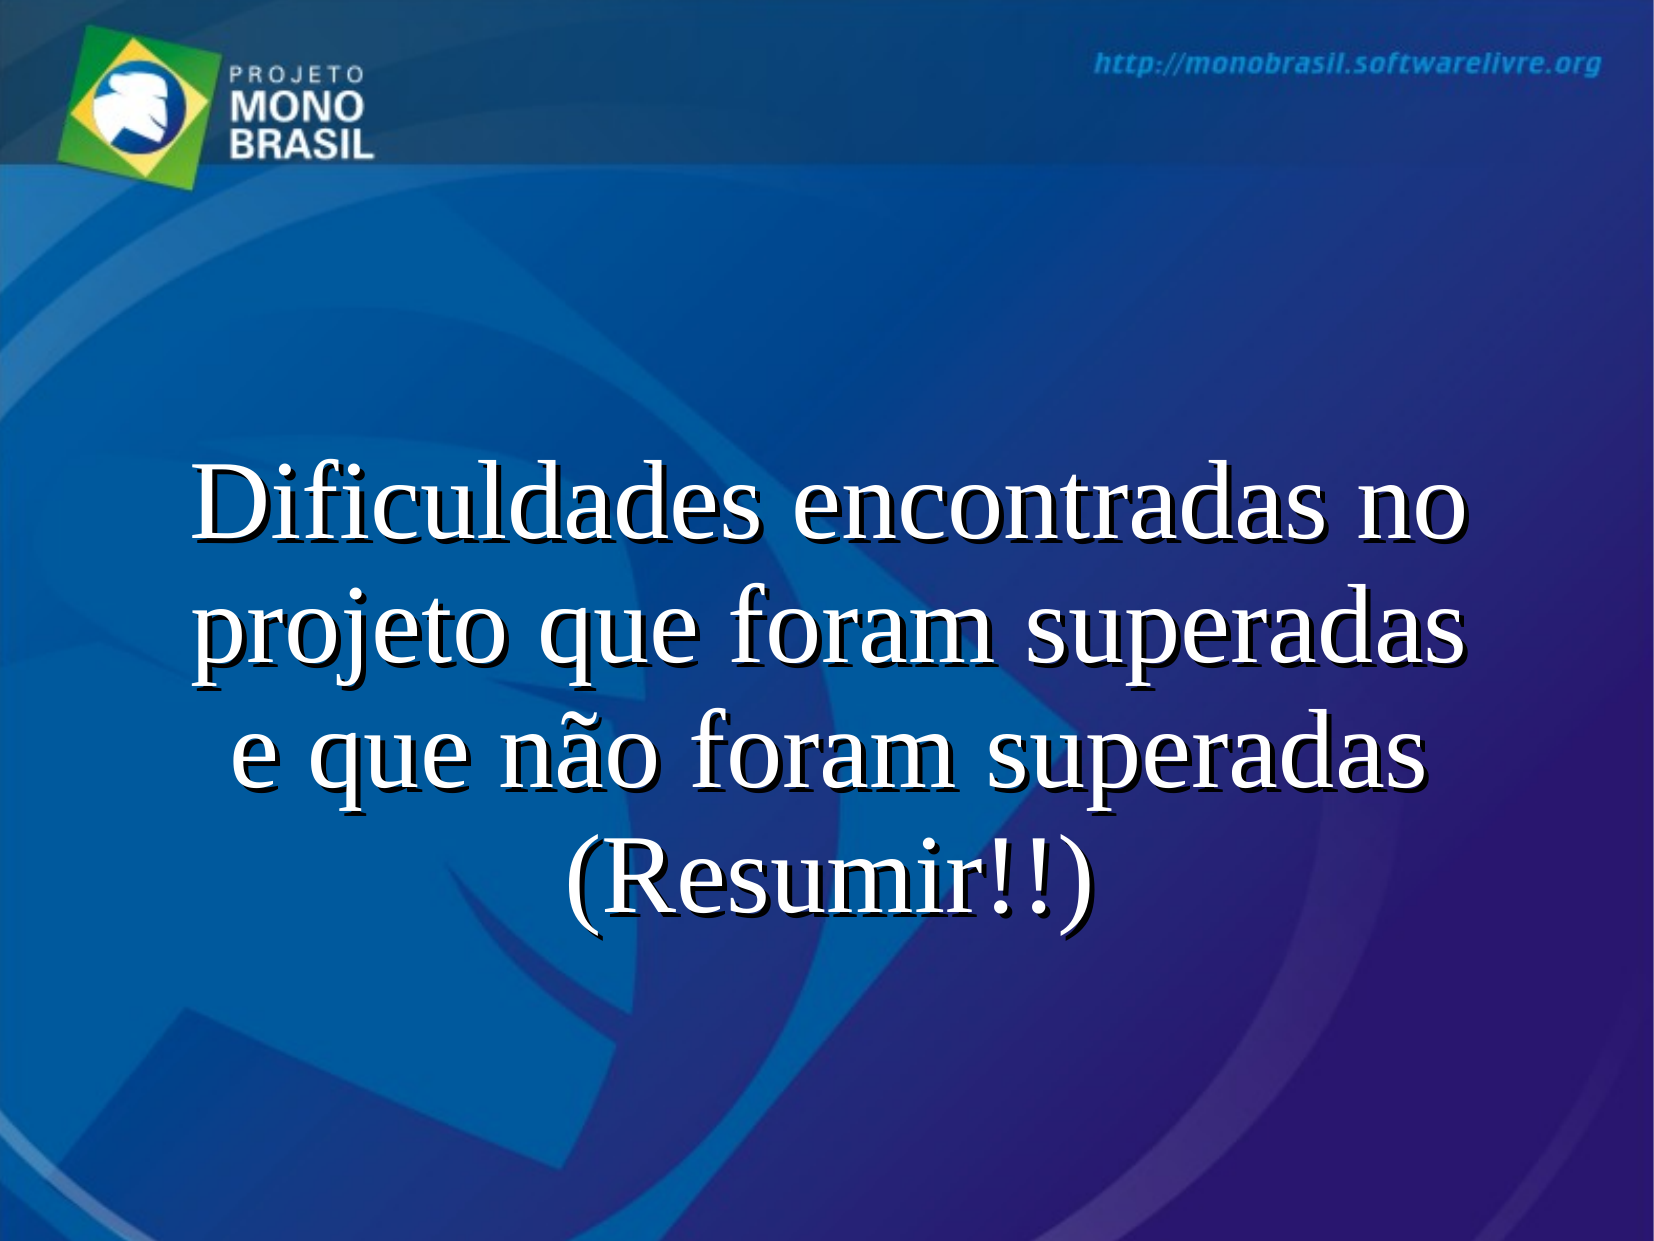

Dificuldades encontradas no
 projeto que foram superadas
e que não foram superadas
(Resumir!!)